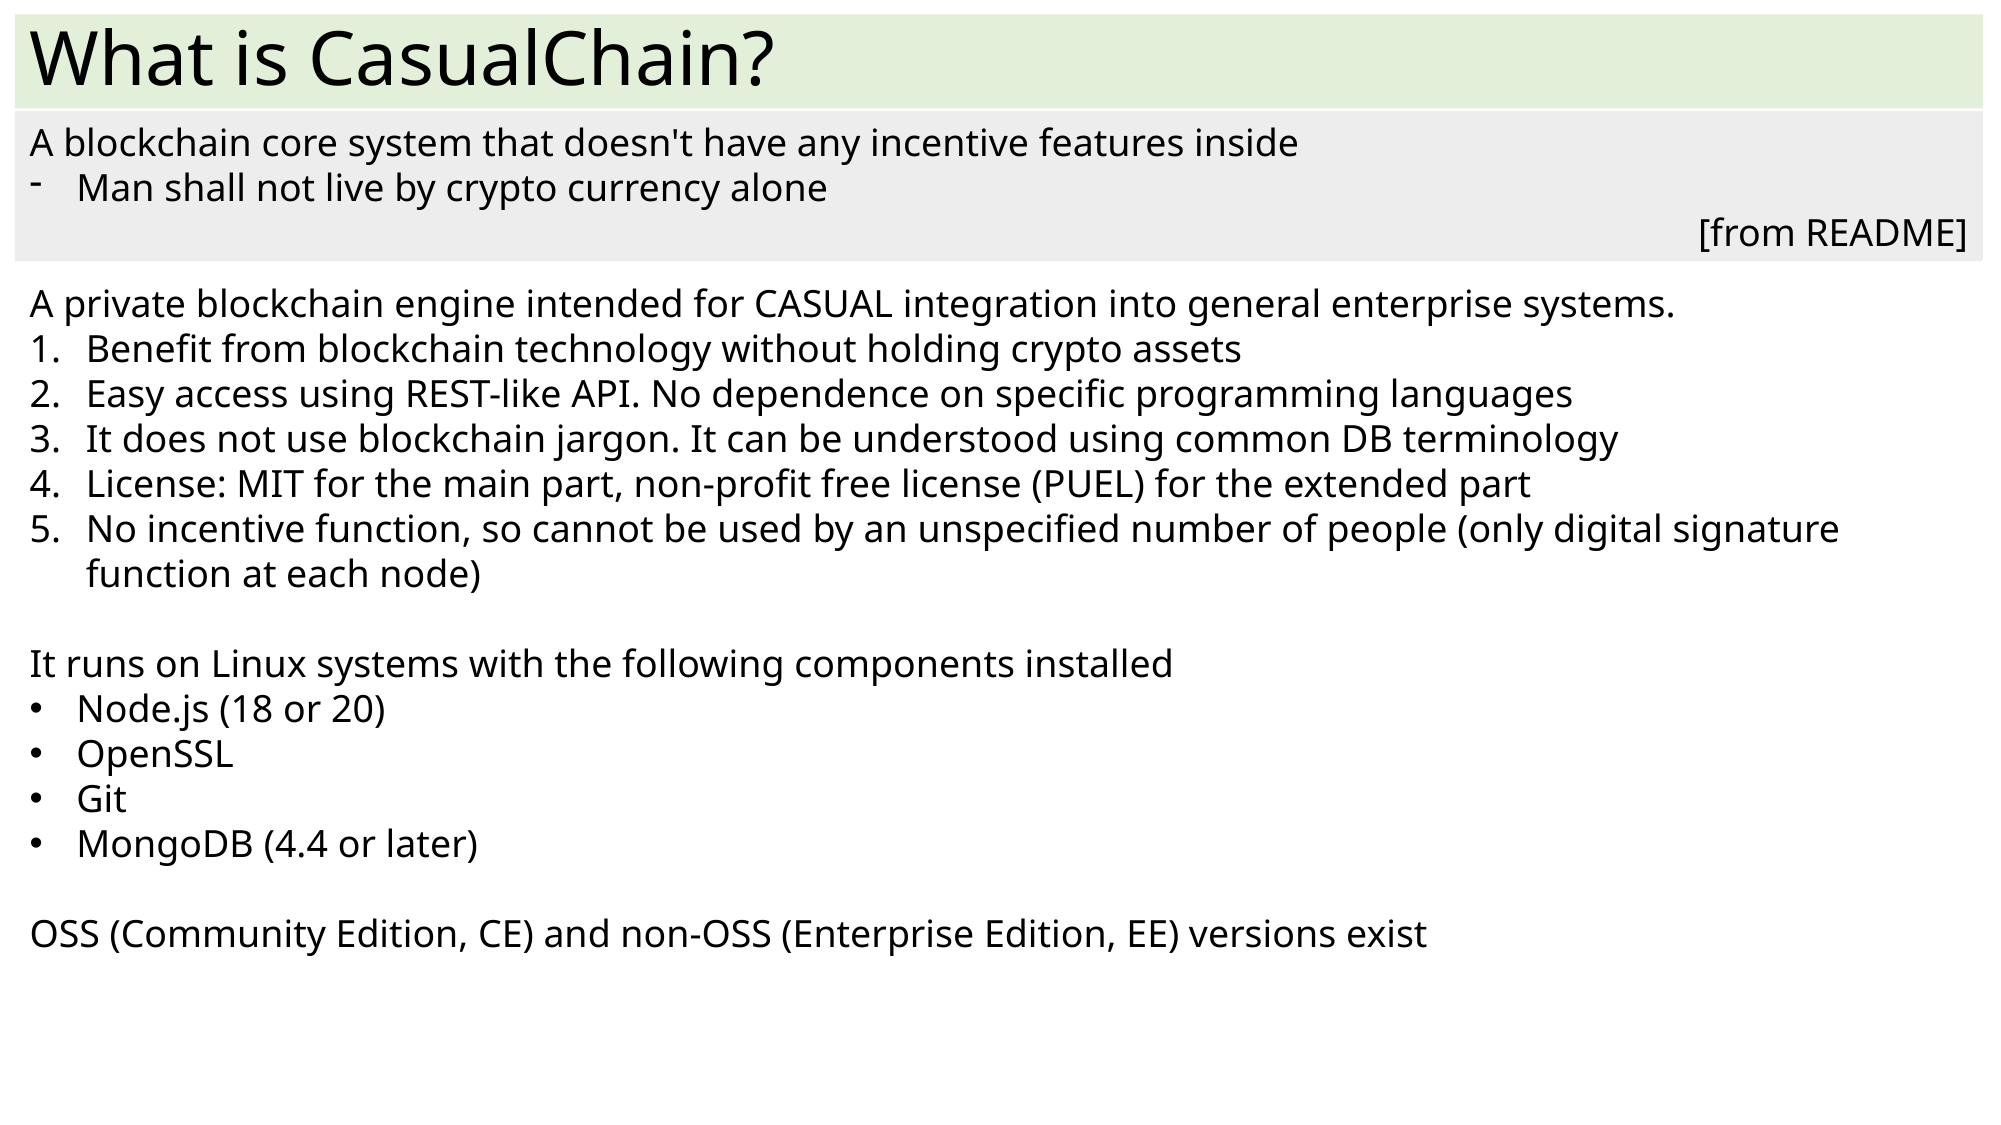

What is CasualChain?
A blockchain core system that doesn't have any incentive features inside
Man shall not live by crypto currency alone
[from README]
A private blockchain engine intended for CASUAL integration into general enterprise systems.
Benefit from blockchain technology without holding crypto assets
Easy access using REST-like API. No dependence on specific programming languages
It does not use blockchain jargon. It can be understood using common DB terminology
License: MIT for the main part, non-profit free license (PUEL) for the extended part
No incentive function, so cannot be used by an unspecified number of people (only digital signature function at each node)
It runs on Linux systems with the following components installed
Node.js (18 or 20)
OpenSSL
Git
MongoDB (4.4 or later)
OSS (Community Edition, CE) and non-OSS (Enterprise Edition, EE) versions exist